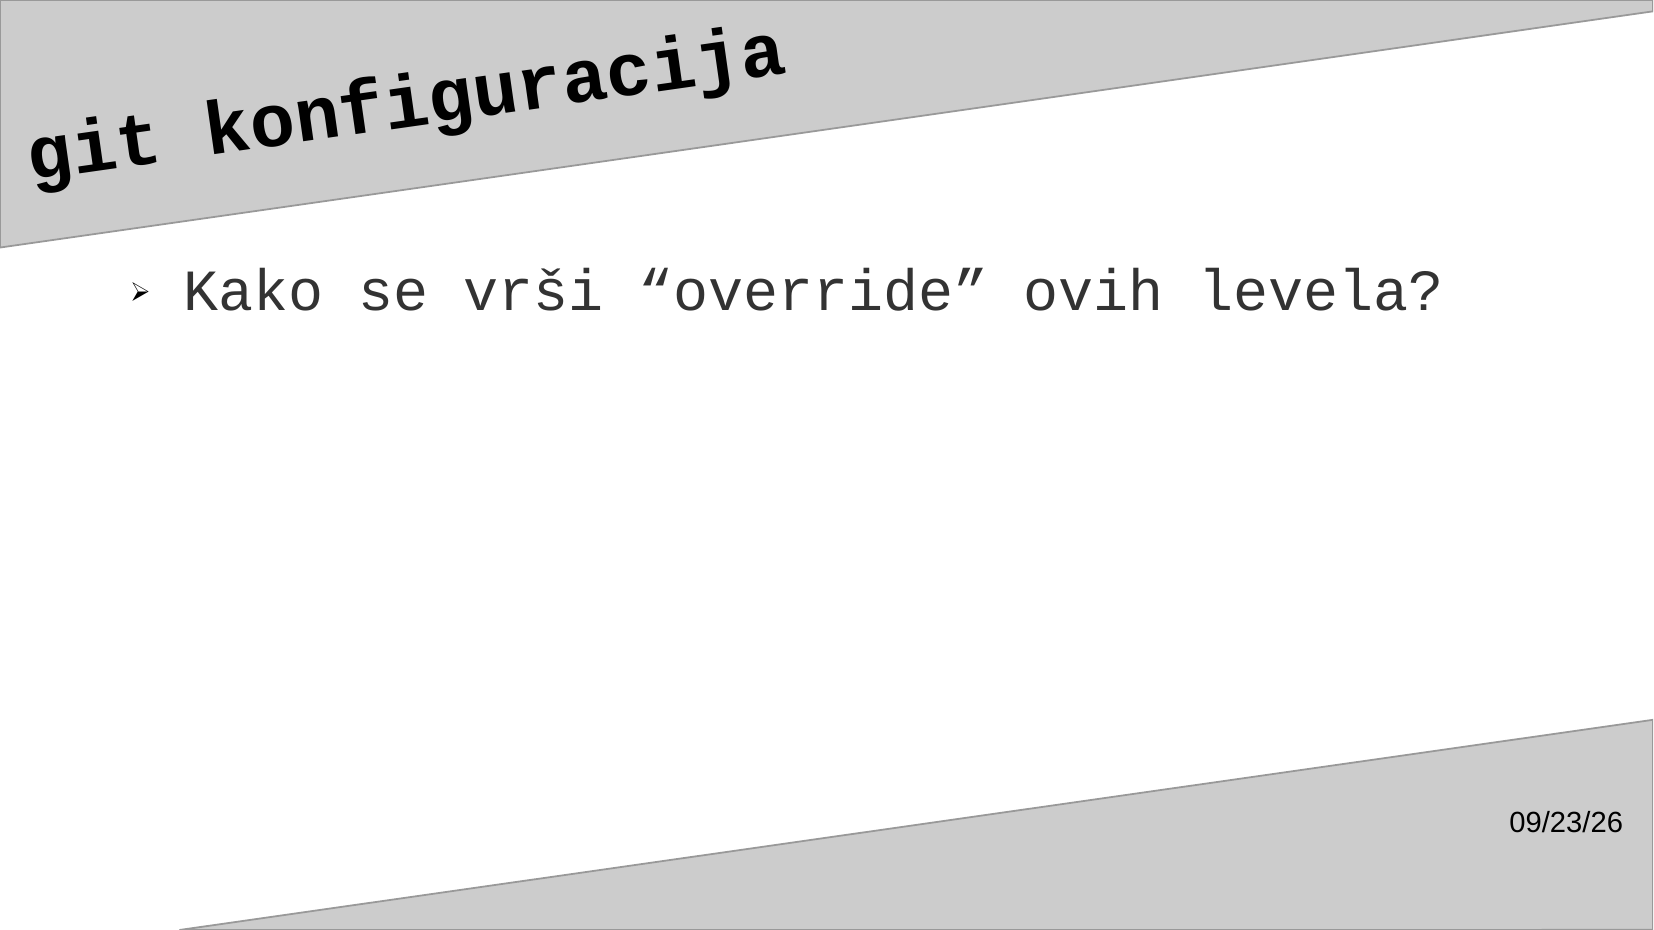

# git konfiguracija
Kako se vrši “override” ovih levela?
24